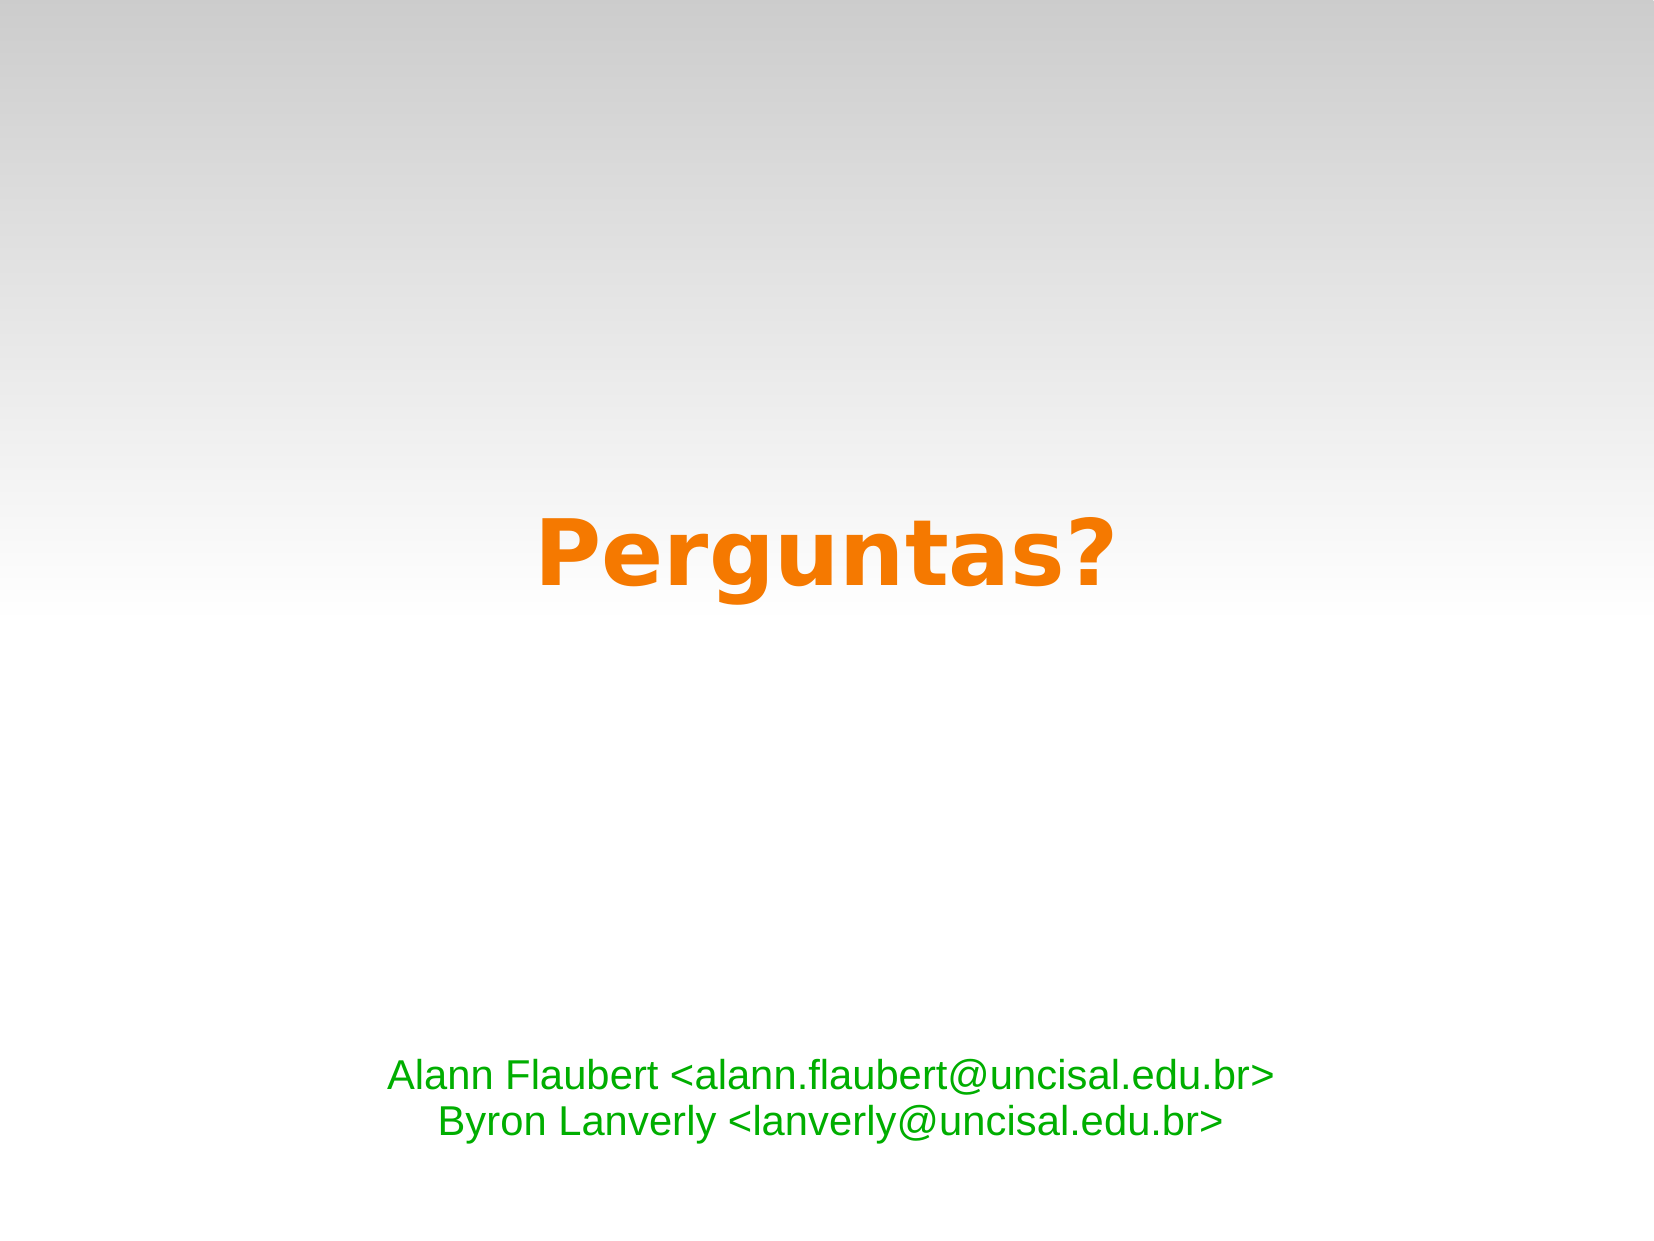

# Perguntas?
Alann Flaubert <alann.flaubert@uncisal.edu.br>
Byron Lanverly <lanverly@uncisal.edu.br>